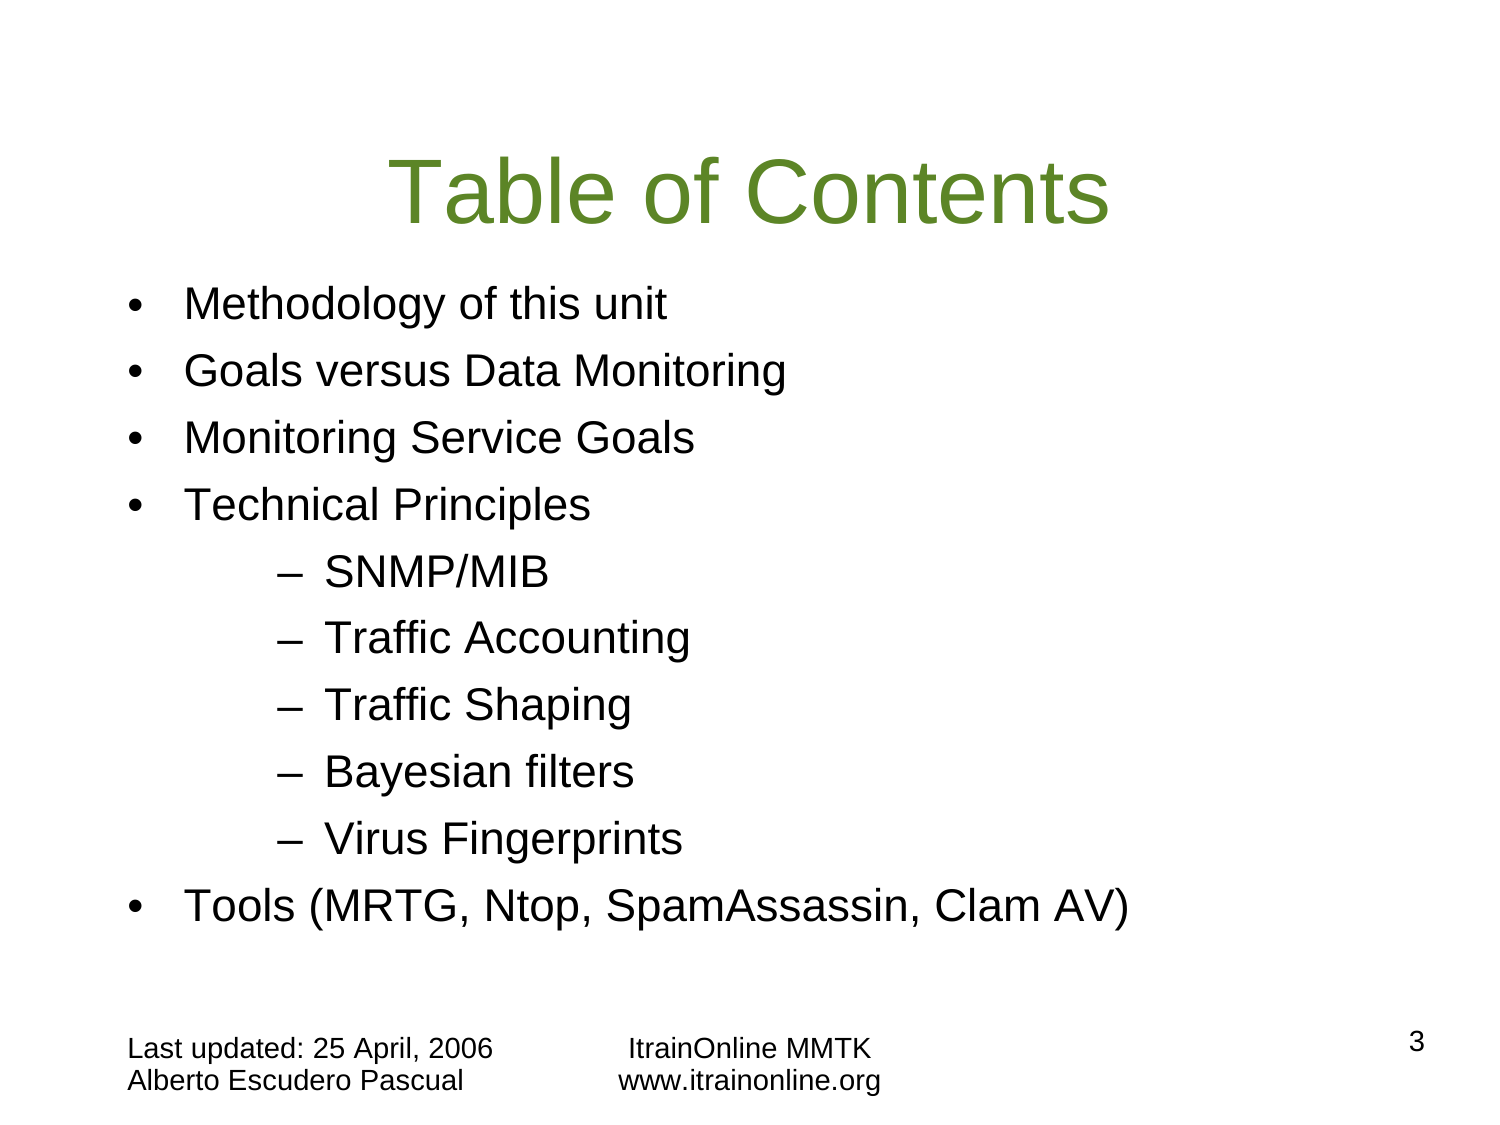

Table of Contents
Methodology of this unit
Goals versus Data Monitoring
Monitoring Service Goals
Technical Principles
SNMP/MIB
Traffic Accounting
Traffic Shaping
Bayesian filters
Virus Fingerprints
Tools (MRTG, Ntop, SpamAssassin, Clam AV)
3